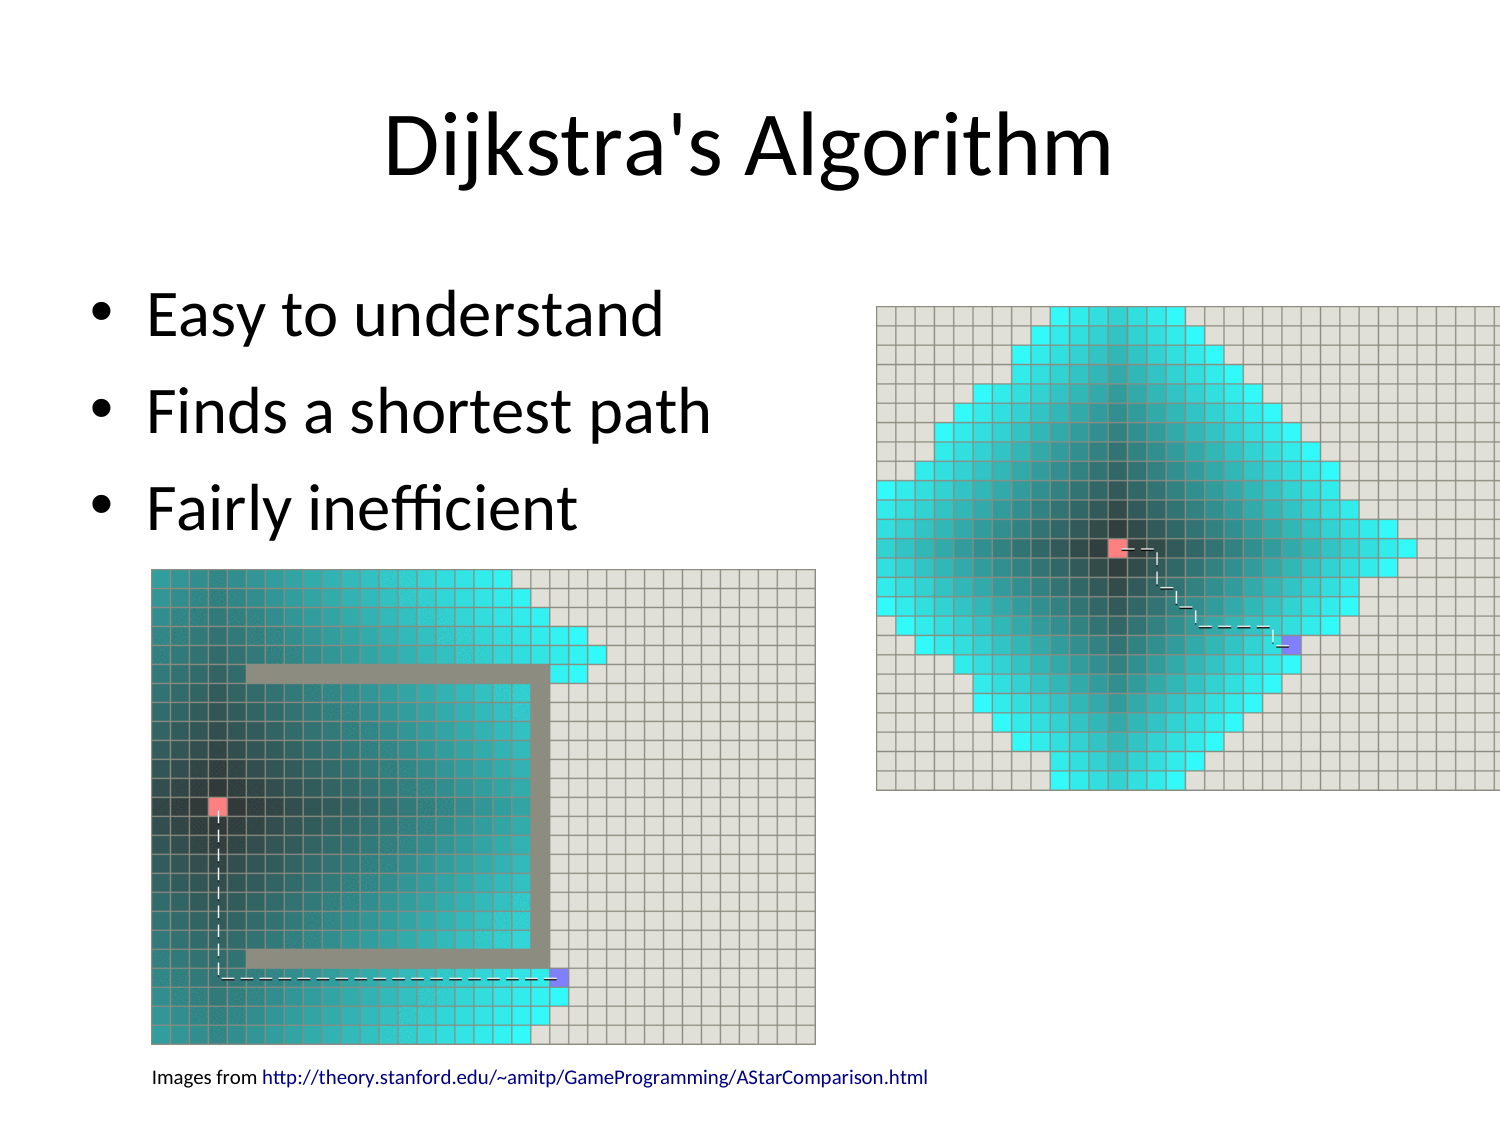

# Dijkstra's Algorithm
Easy to understand
Finds a shortest path
Fairly inefficient
Images from http://theory.stanford.edu/~amitp/GameProgramming/AStarComparison.html